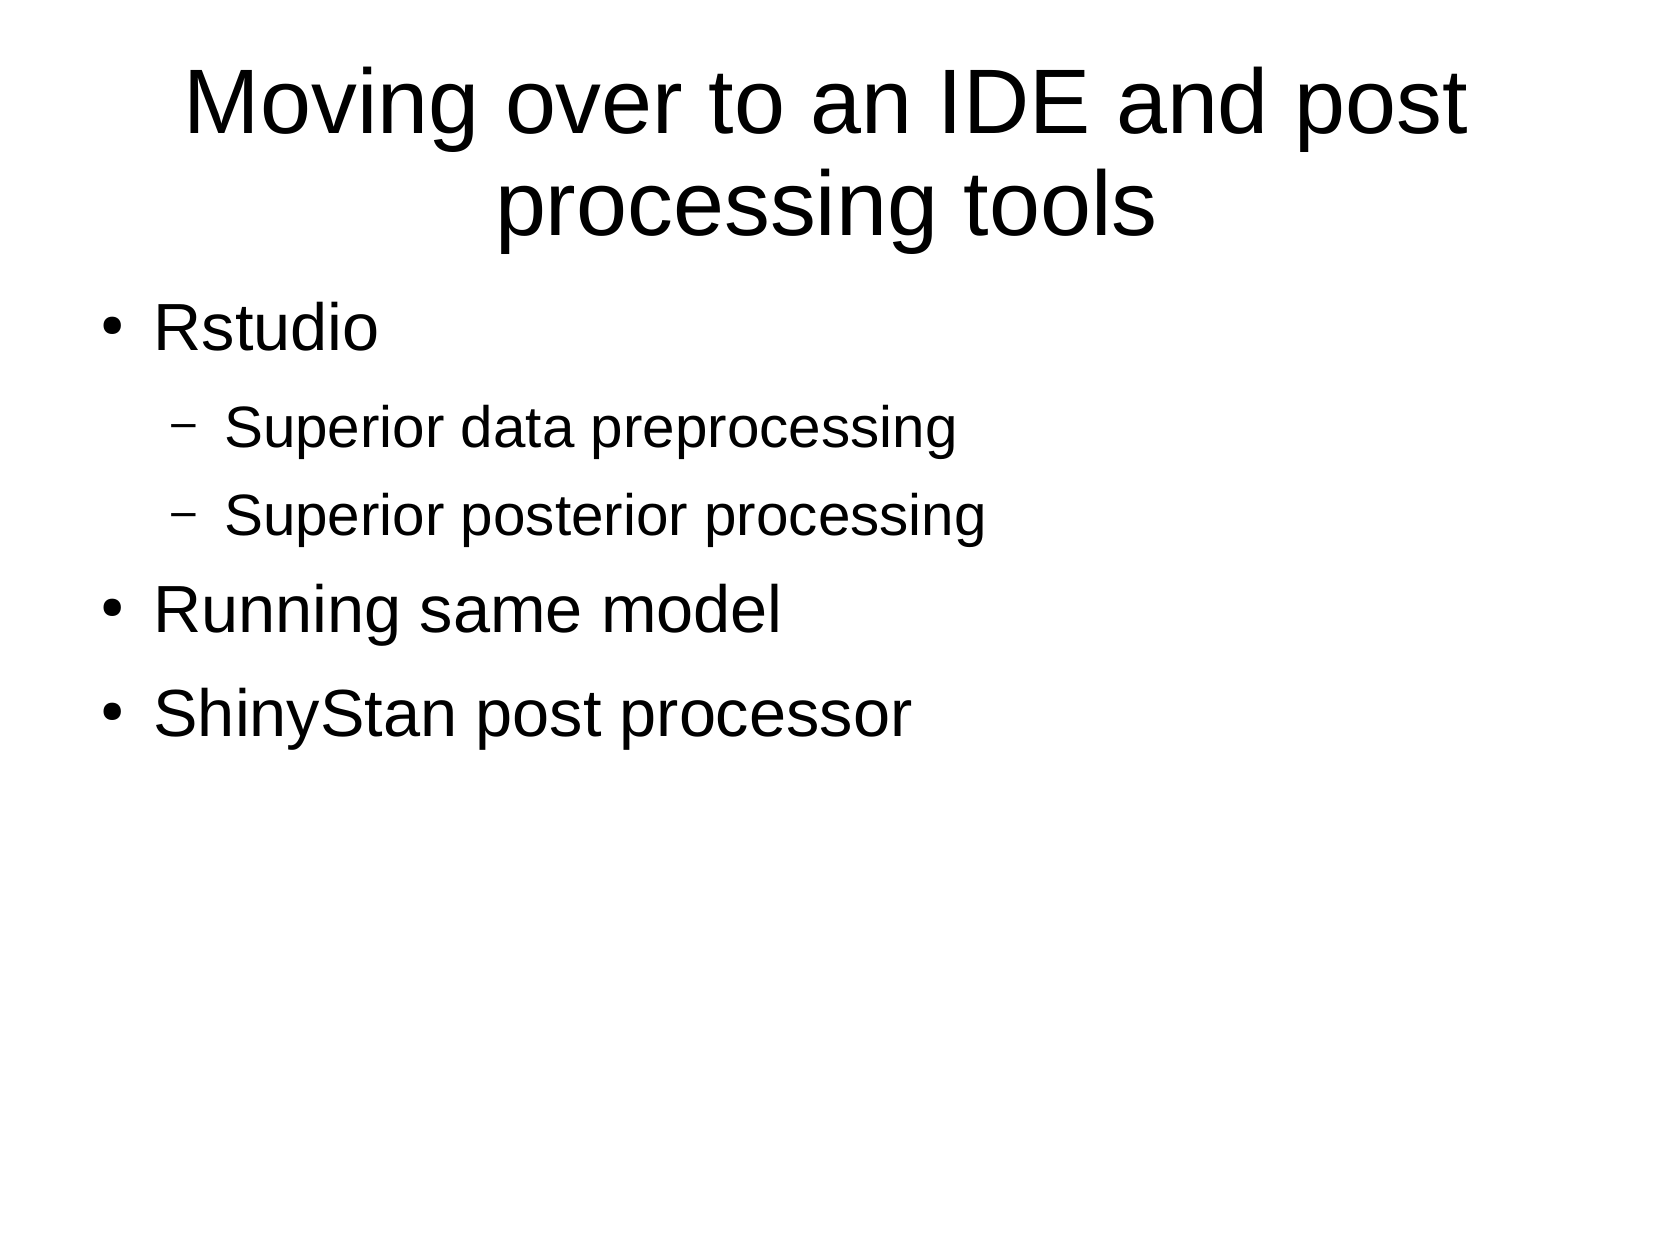

# Moving over to an IDE and post processing tools
Rstudio
Superior data preprocessing
Superior posterior processing
Running same model
ShinyStan post processor